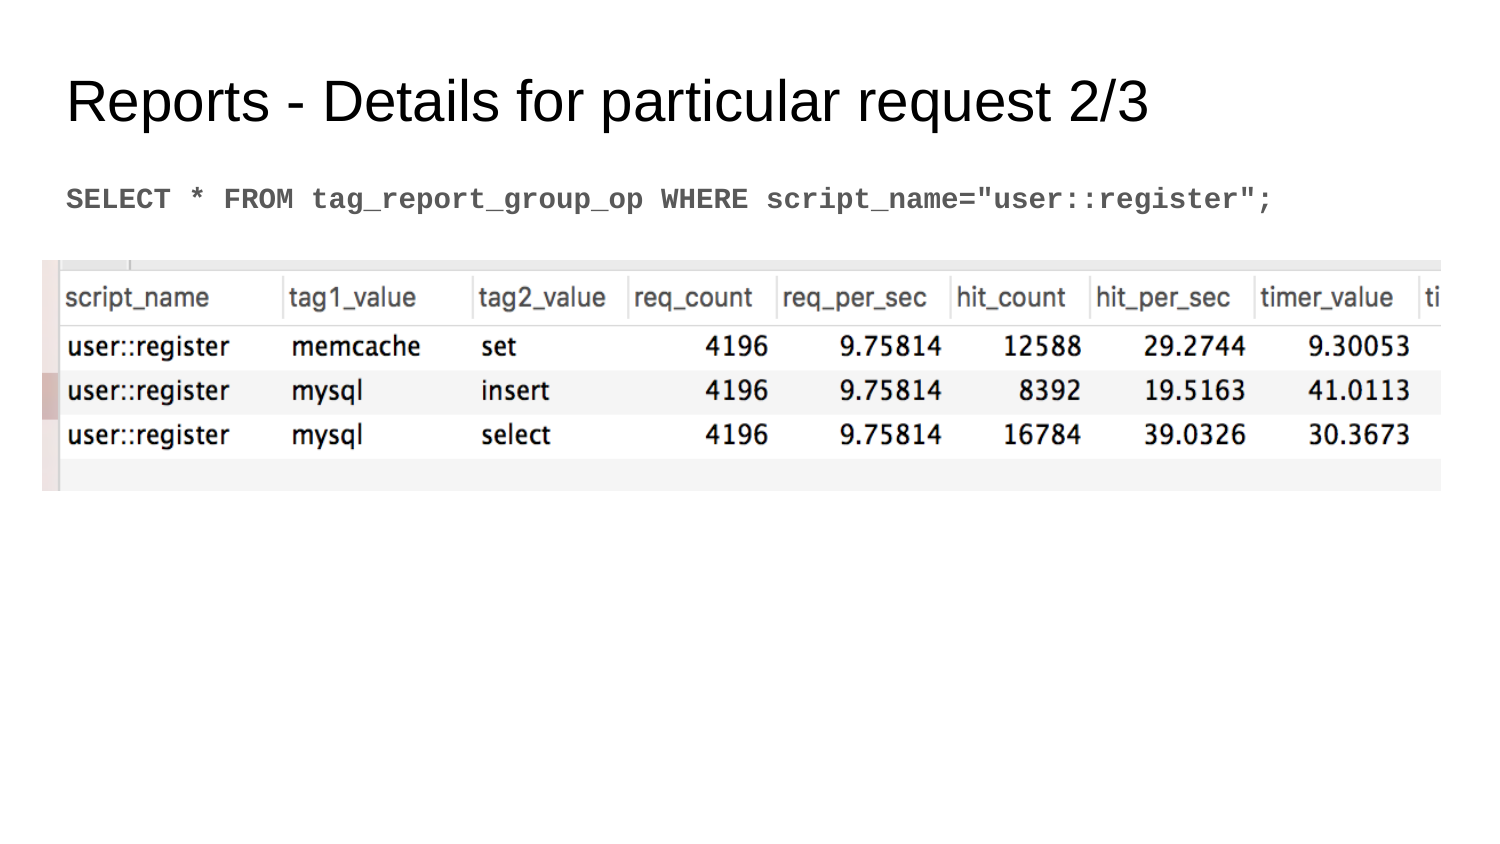

Reports - Details for particular request 2/3
# SELECT * FROM tag_report_group_op WHERE script_name="user::register";